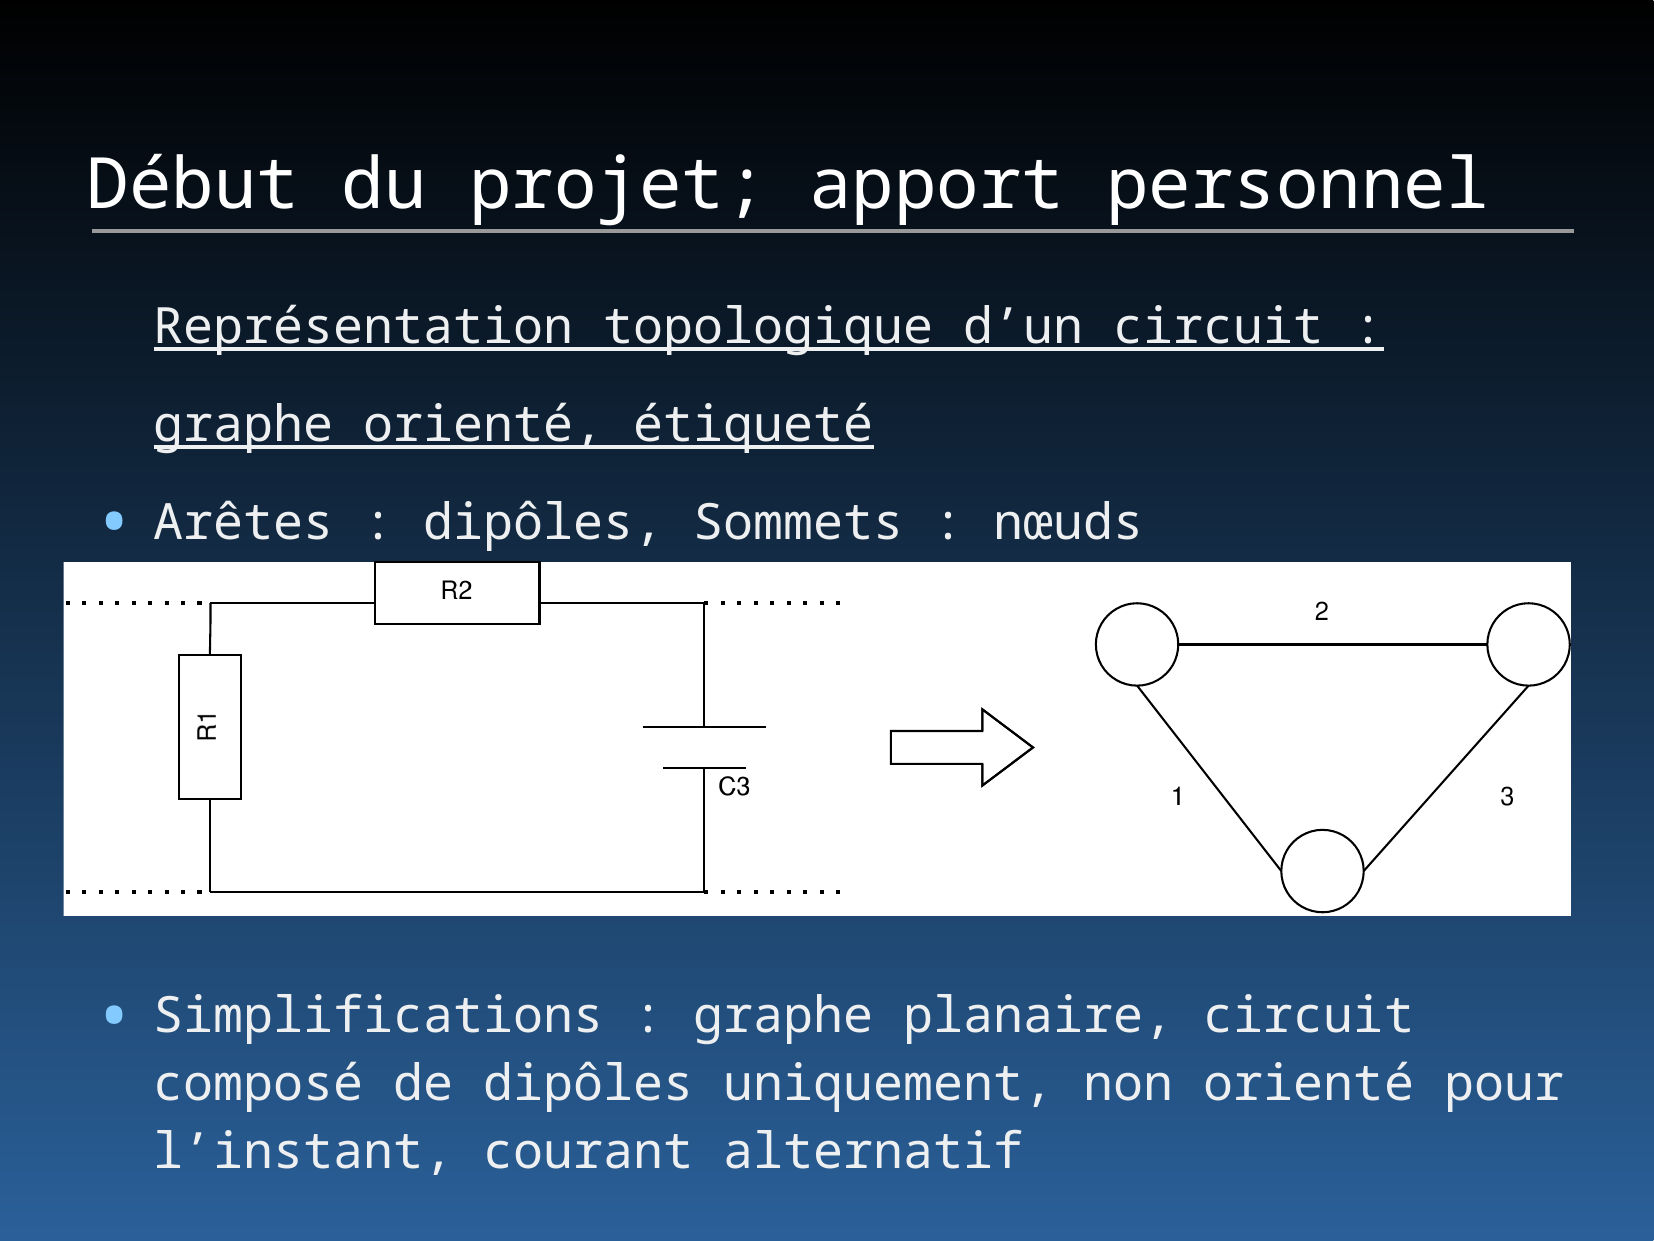

# Début du projet; apport personnel
Représentation topologique d’un circuit :
graphe orienté, étiqueté
Arêtes : dipôles, Sommets : nœuds
Simplifications : graphe planaire, circuit composé de dipôles uniquement, non orienté pour l’instant, courant alternatif